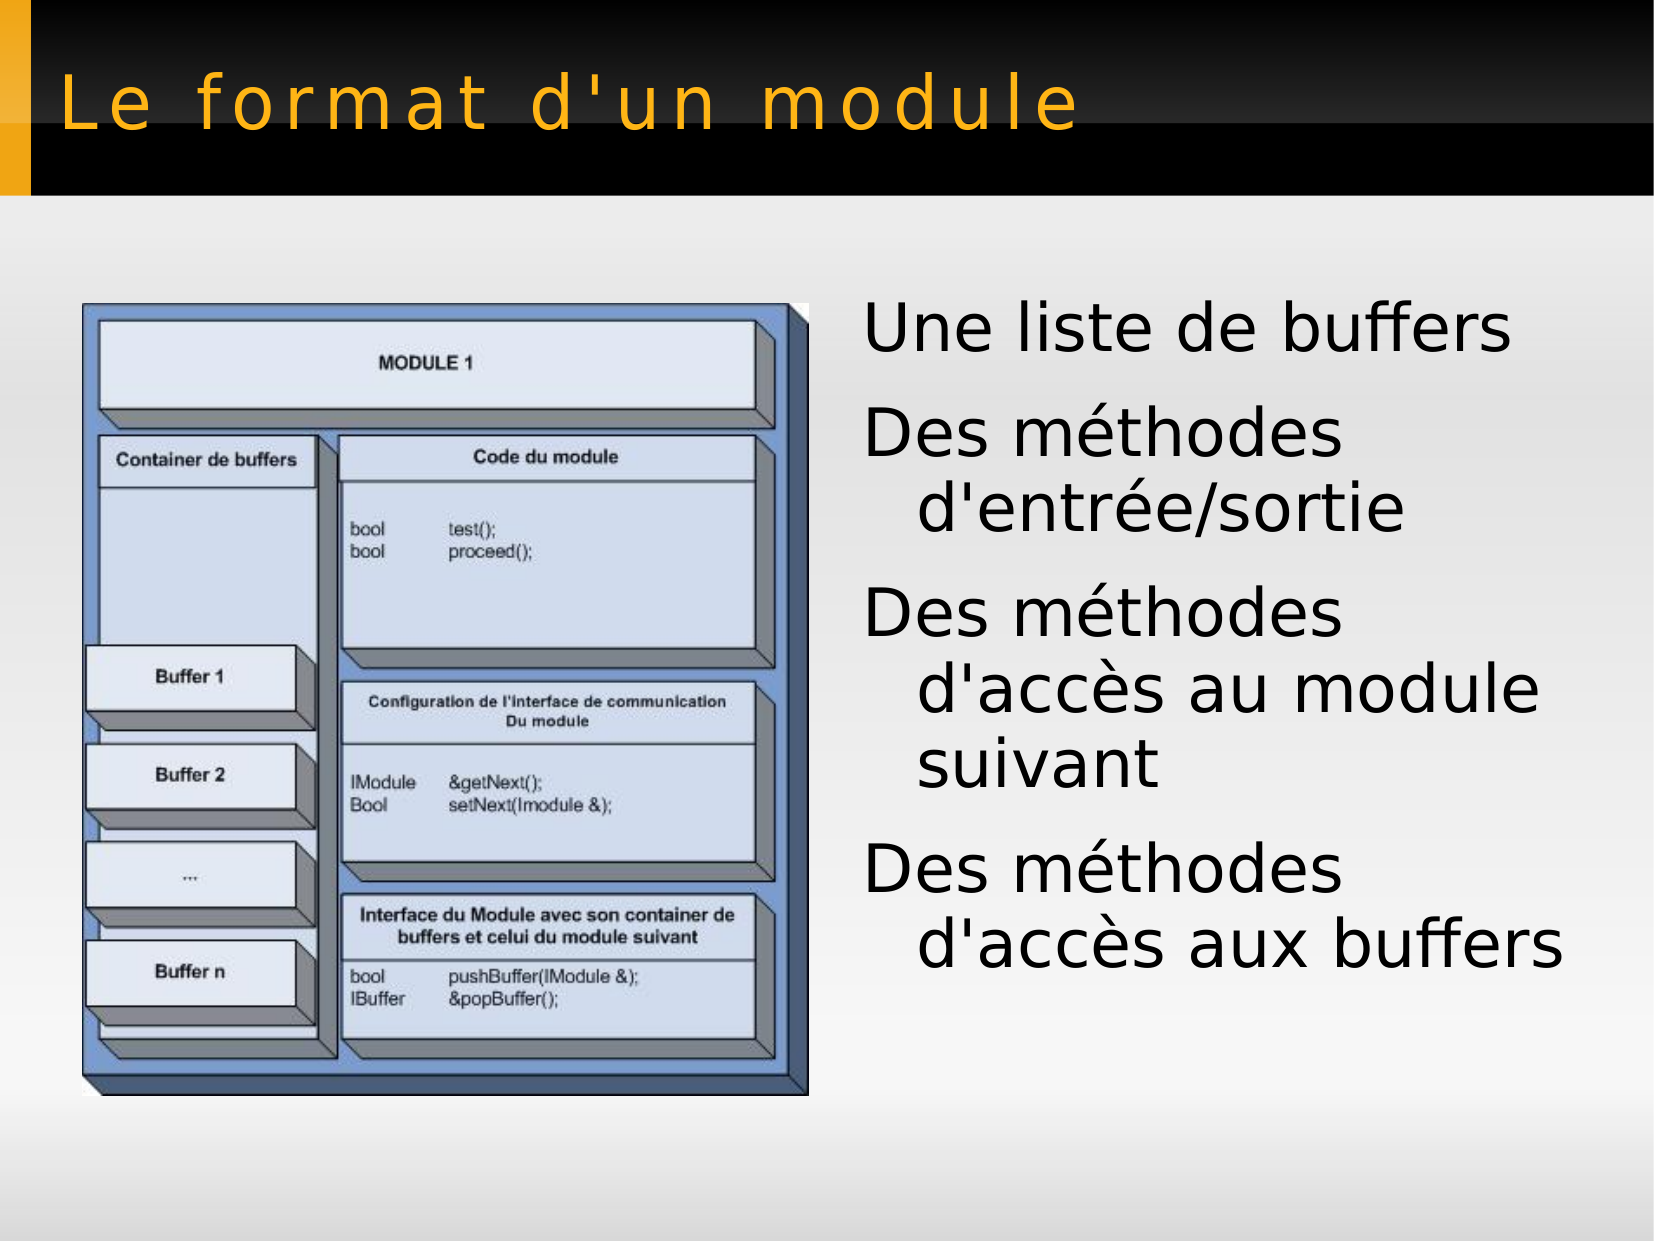

# Le format d'un module
Une liste de buffers
Des méthodes d'entrée/sortie
Des méthodes d'accès au module suivant
Des méthodes d'accès aux buffers